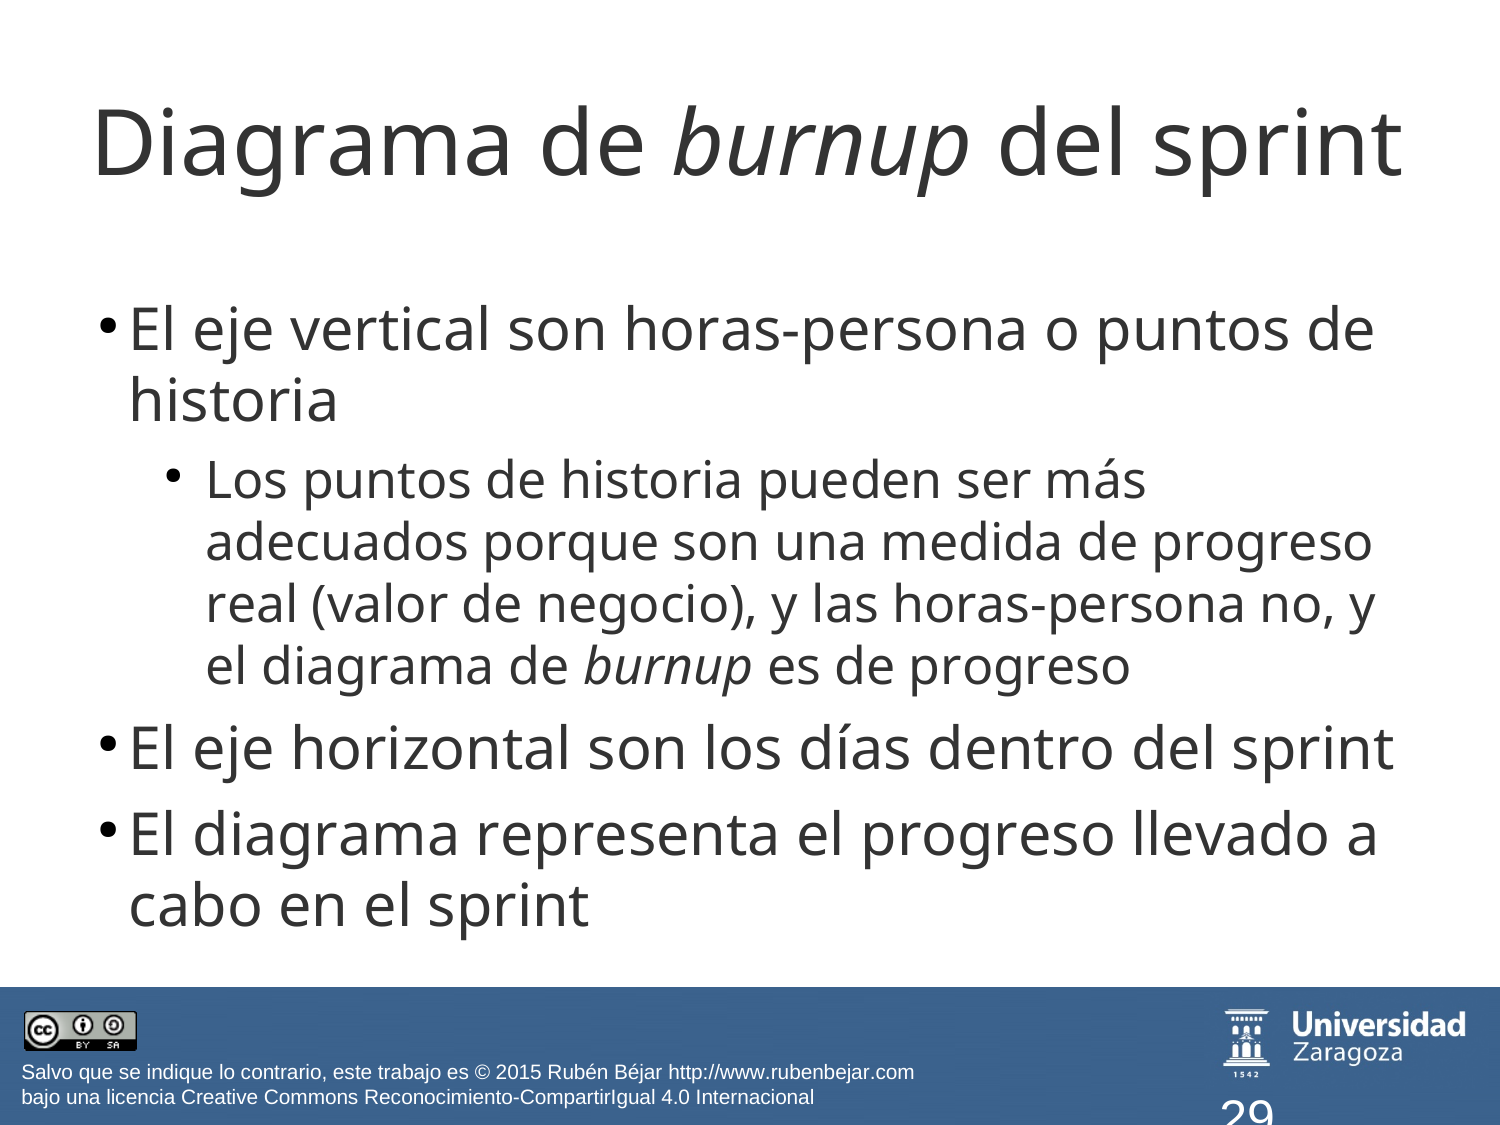

# Diagrama de burnup del sprint
El eje vertical son horas-persona o puntos de historia
Los puntos de historia pueden ser más adecuados porque son una medida de progreso real (valor de negocio), y las horas-persona no, y el diagrama de burnup es de progreso
El eje horizontal son los días dentro del sprint
El diagrama representa el progreso llevado a cabo en el sprint